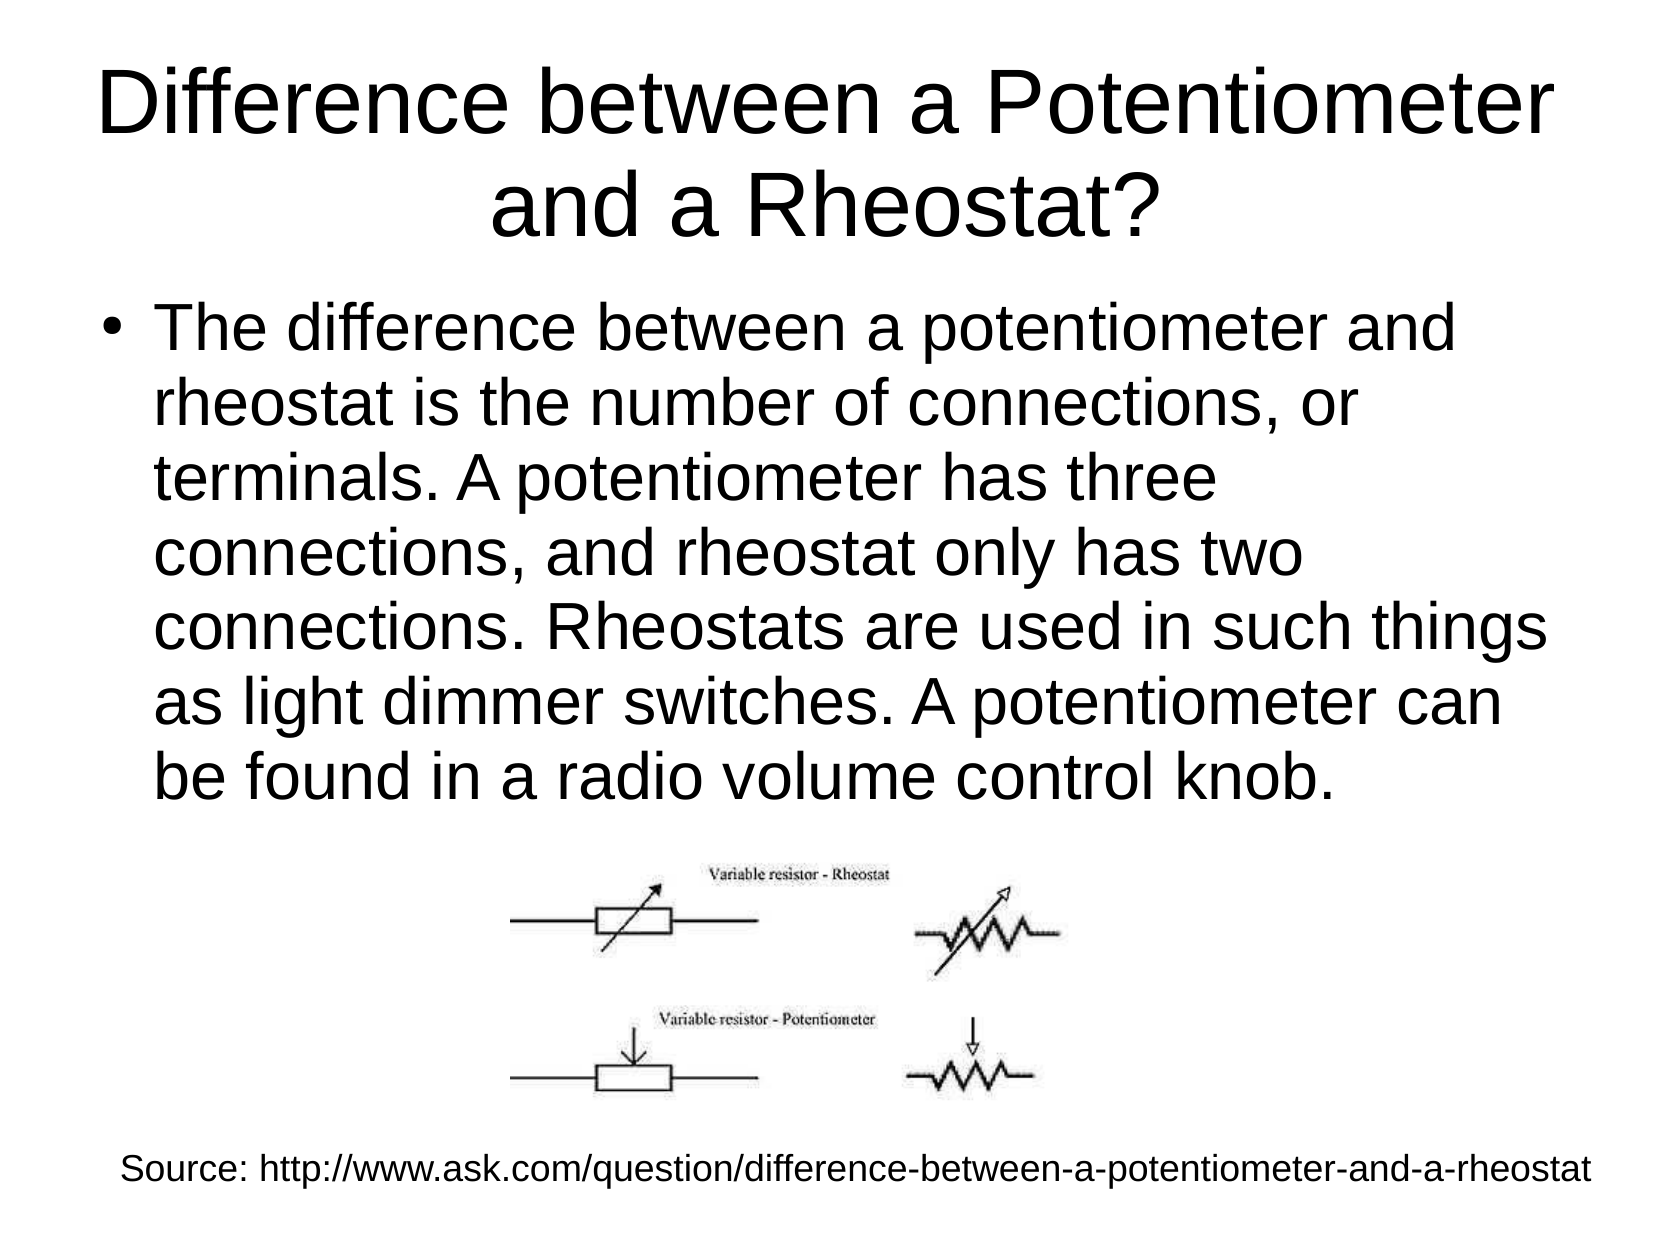

# Difference between a Potentiometer and a Rheostat?
The difference between a potentiometer and rheostat is the number of connections, or terminals. A potentiometer has three connections, and rheostat only has two connections. Rheostats are used in such things as light dimmer switches. A potentiometer can be found in a radio volume control knob.
Source: http://www.ask.com/question/difference-between-a-potentiometer-and-a-rheostat